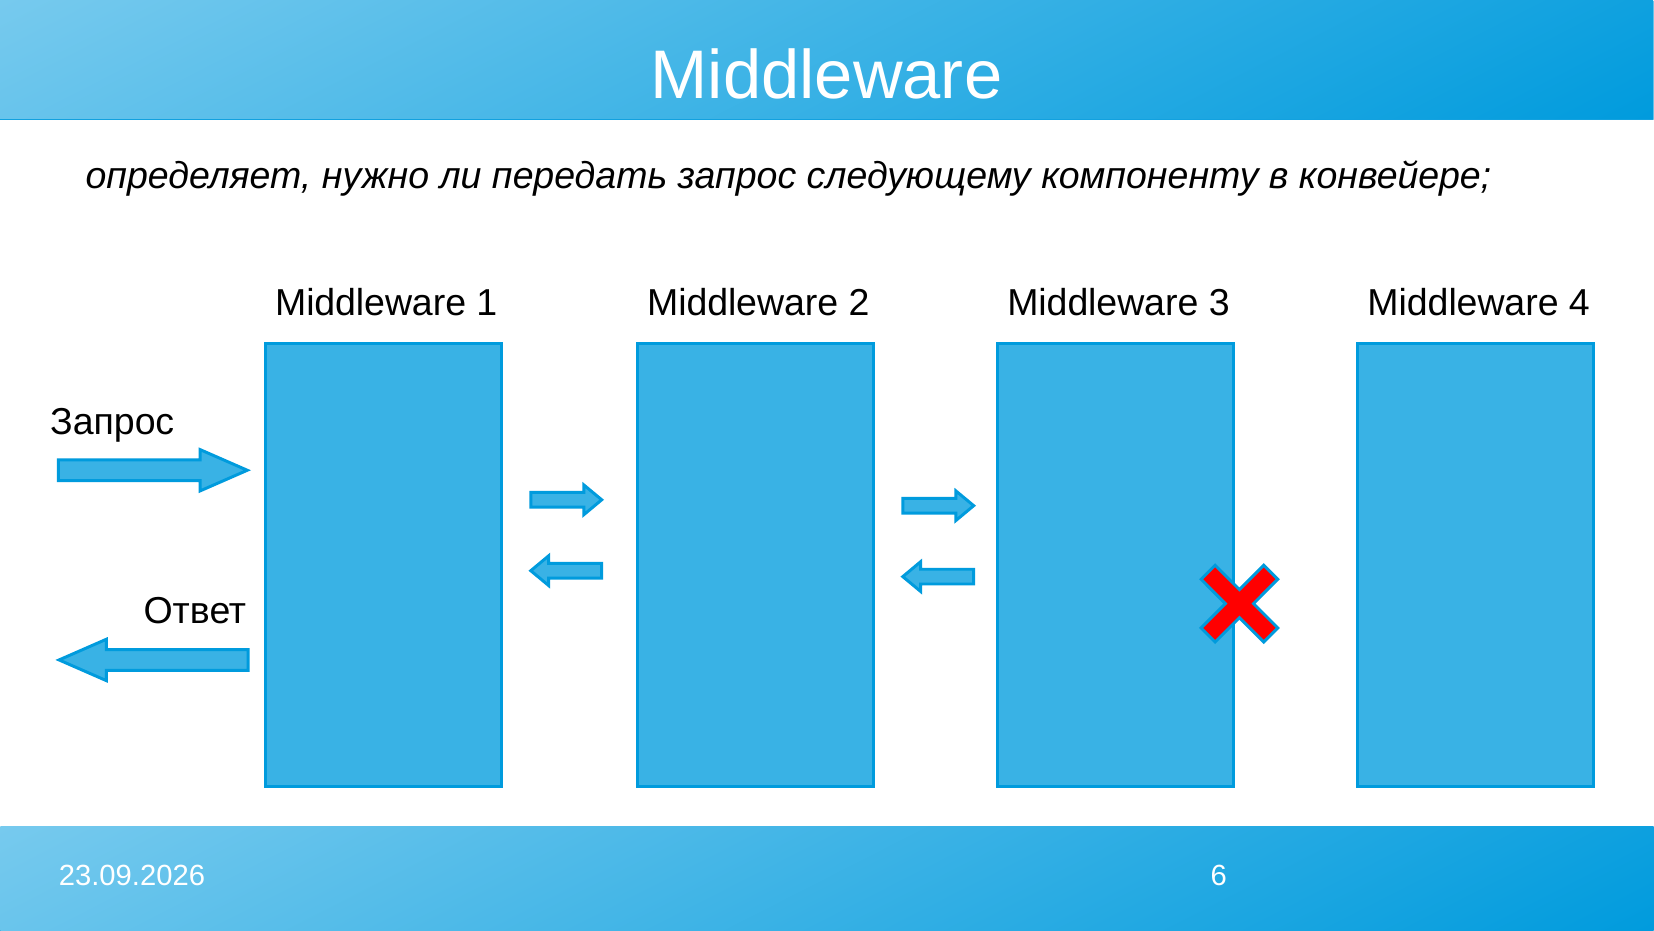

# Middleware
определяет, нужно ли передать запрос следующему компоненту в конвейере;
Middleware 1
Middleware 2
Middleware 3
Middleware 4
Запрос
Ответ